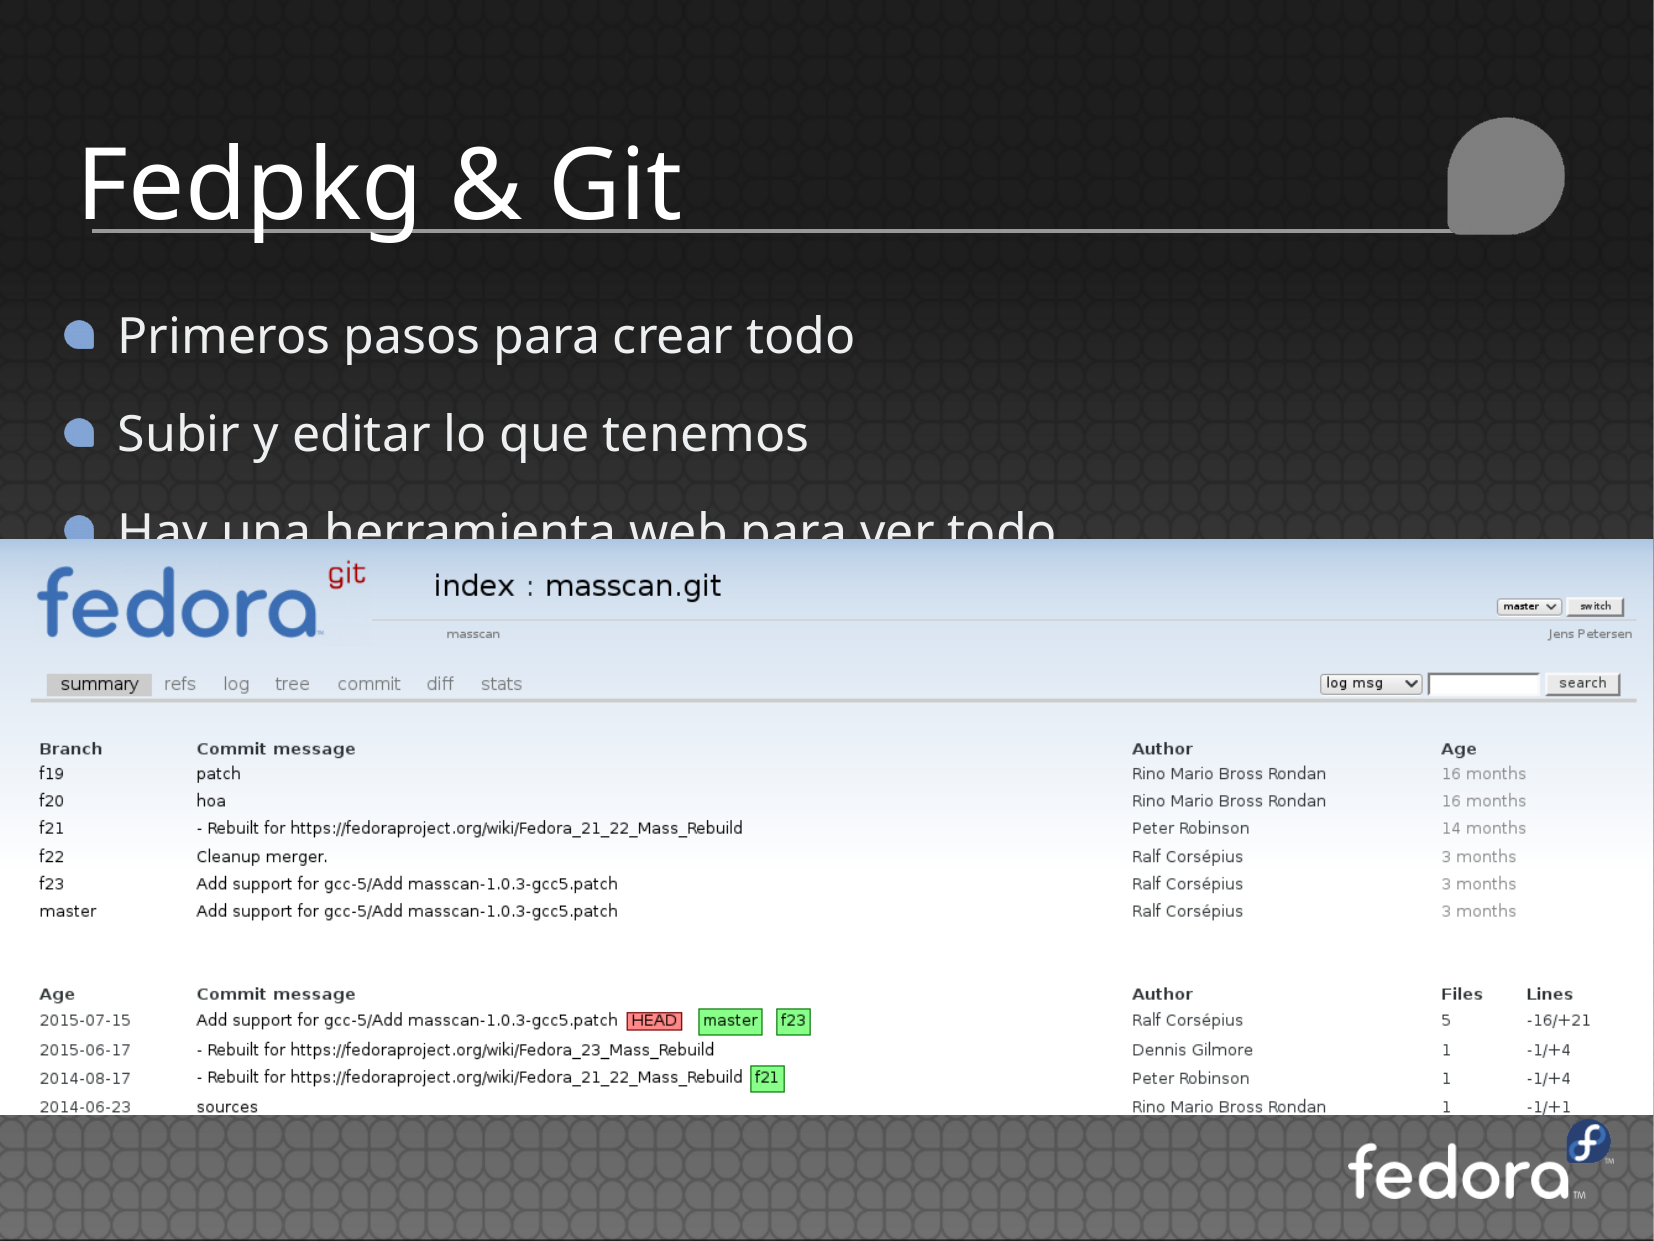

# Fedpkg & Git
Primeros pasos para crear todo
Subir y editar lo que tenemos
Hay una herramienta web para ver todo